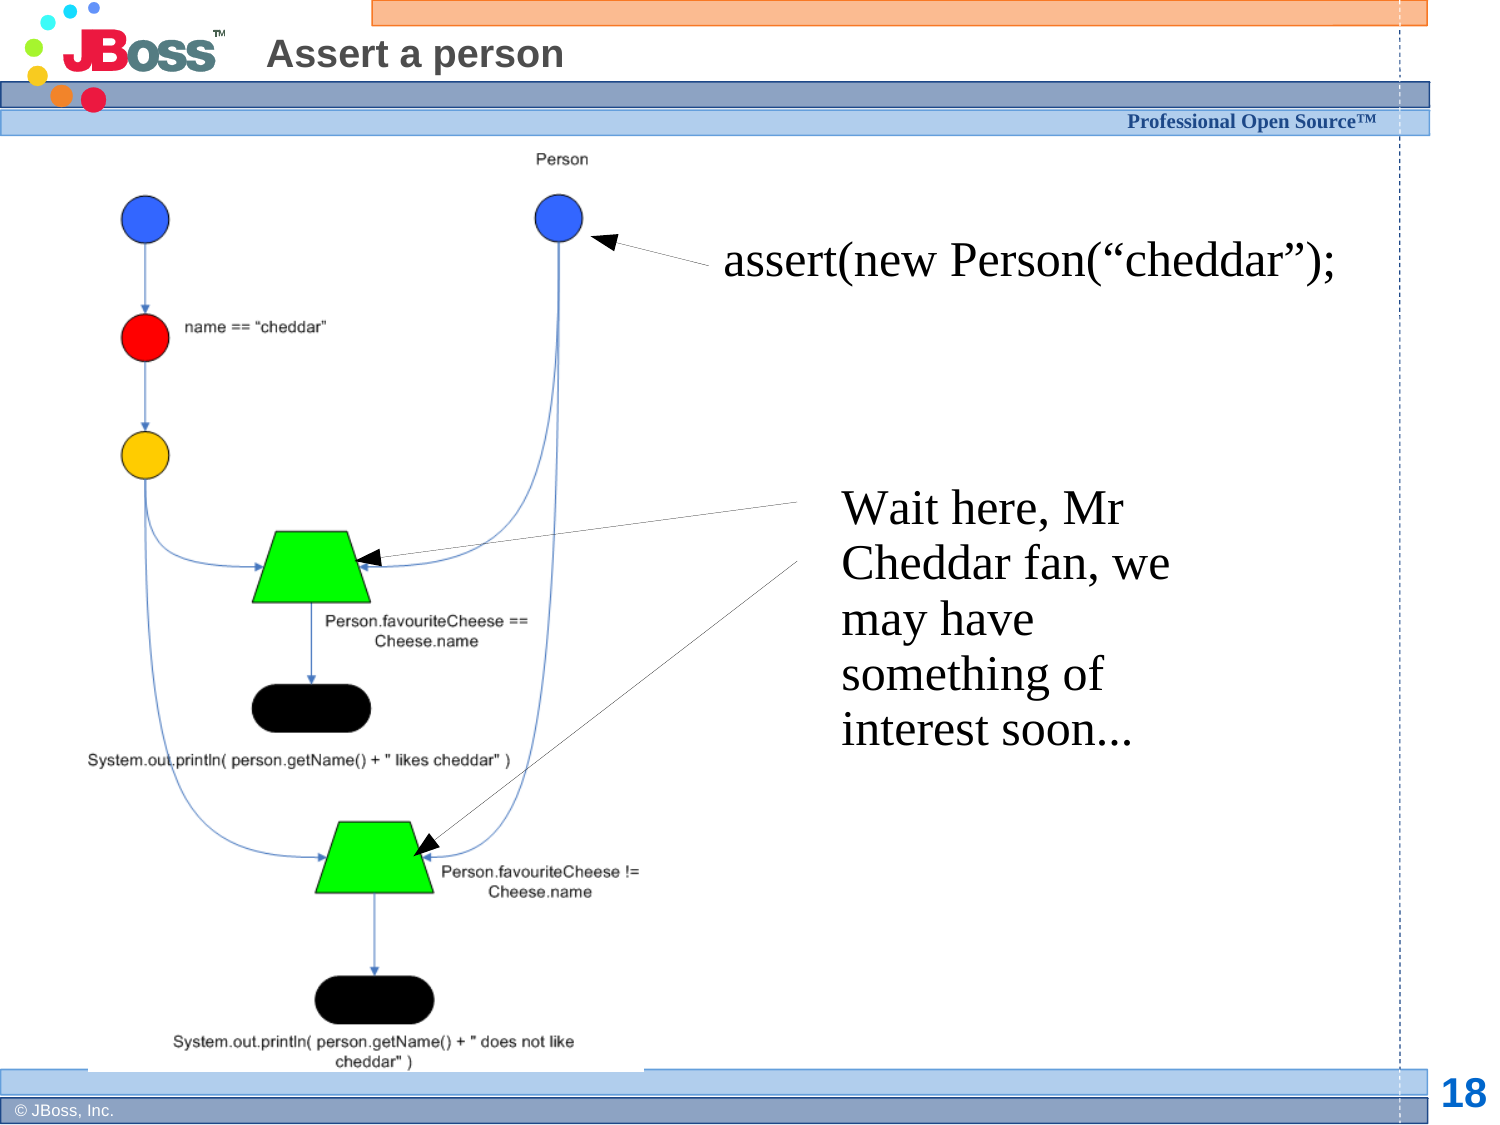

# Assert a person
assert(new Person(“cheddar”);
Wait here, Mr Cheddar fan, we may have something of interest soon...